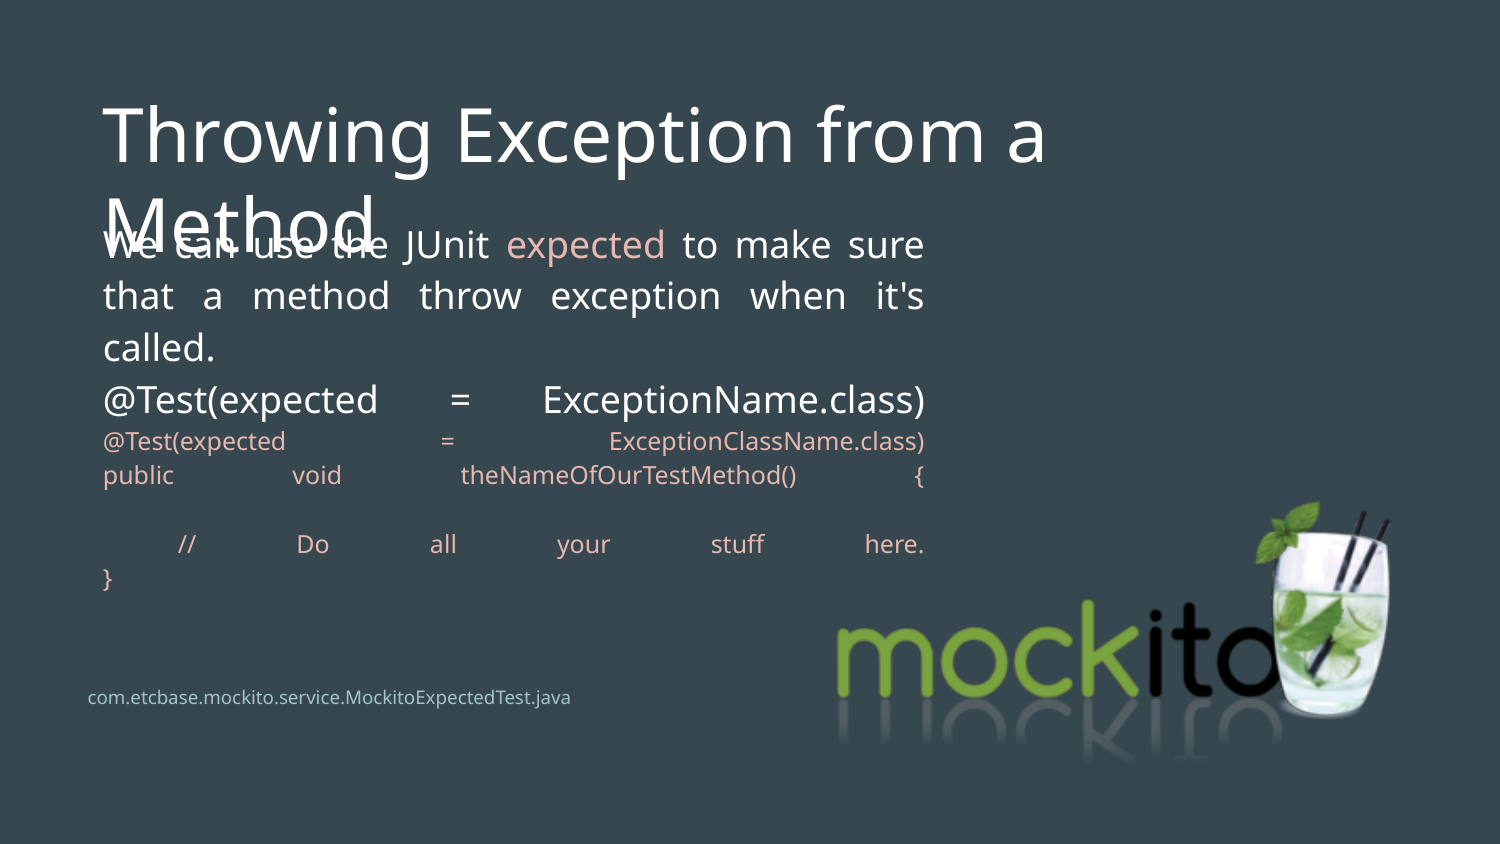

# Throwing Exception from a Method
We can use the JUnit expected to make sure that a method throw exception when it's called.
@Test(expected = ExceptionName.class)
@Test(expected = ExceptionClassName.class)
public void theNameOfOurTestMethod() {
	// Do all your stuff here.
}
com.etcbase.mockito.service.MockitoExpectedTest.java